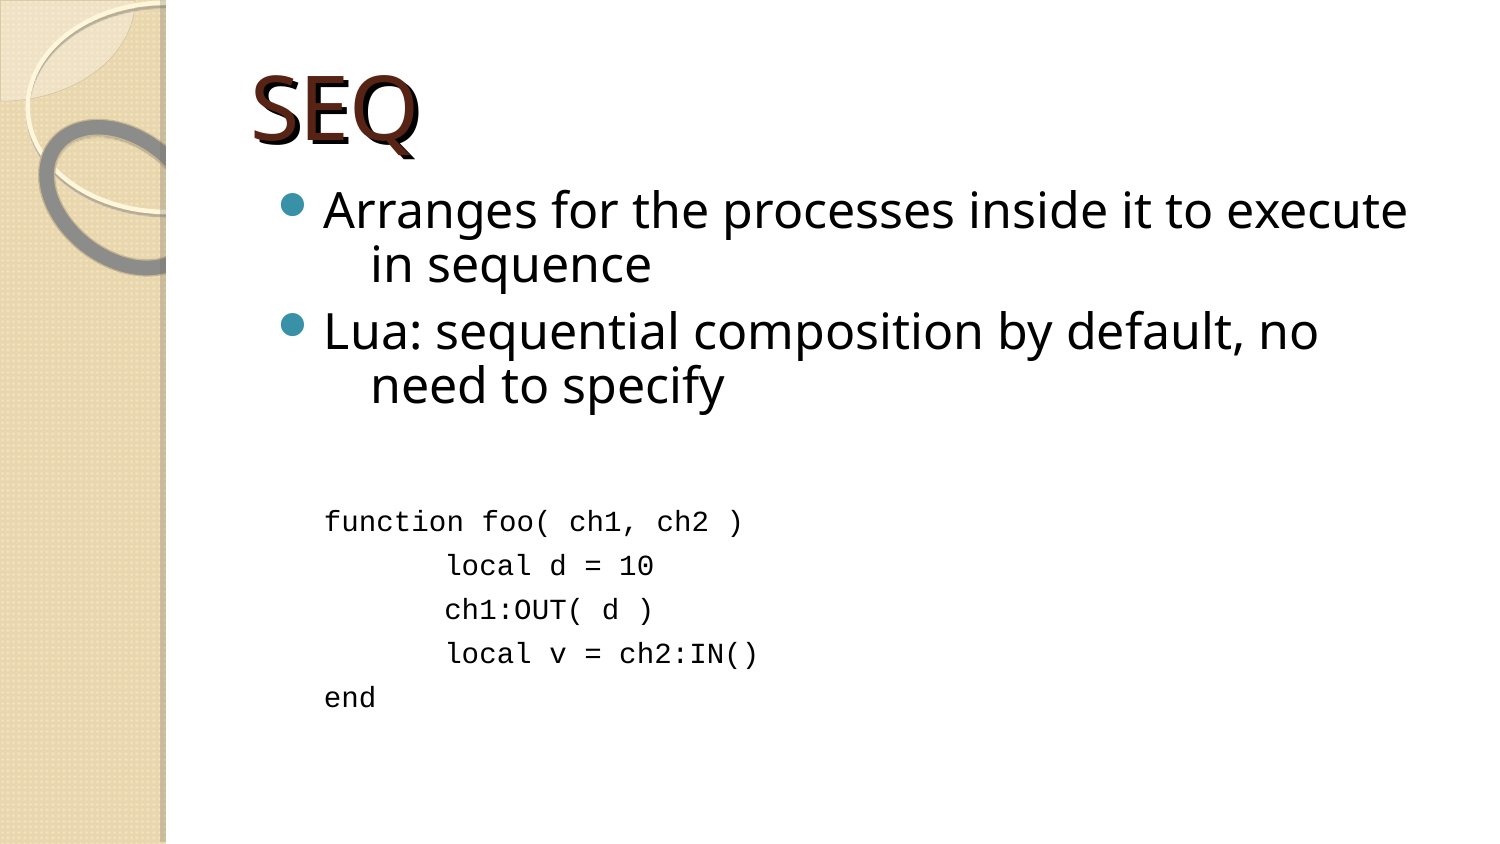

# SEQ
Arranges for the processes inside it to execute in sequence
Lua: sequential composition by default, no need to specify
function foo( ch1, ch2 )
	local d = 10
	ch1:OUT( d )
	local v = ch2:IN()
end